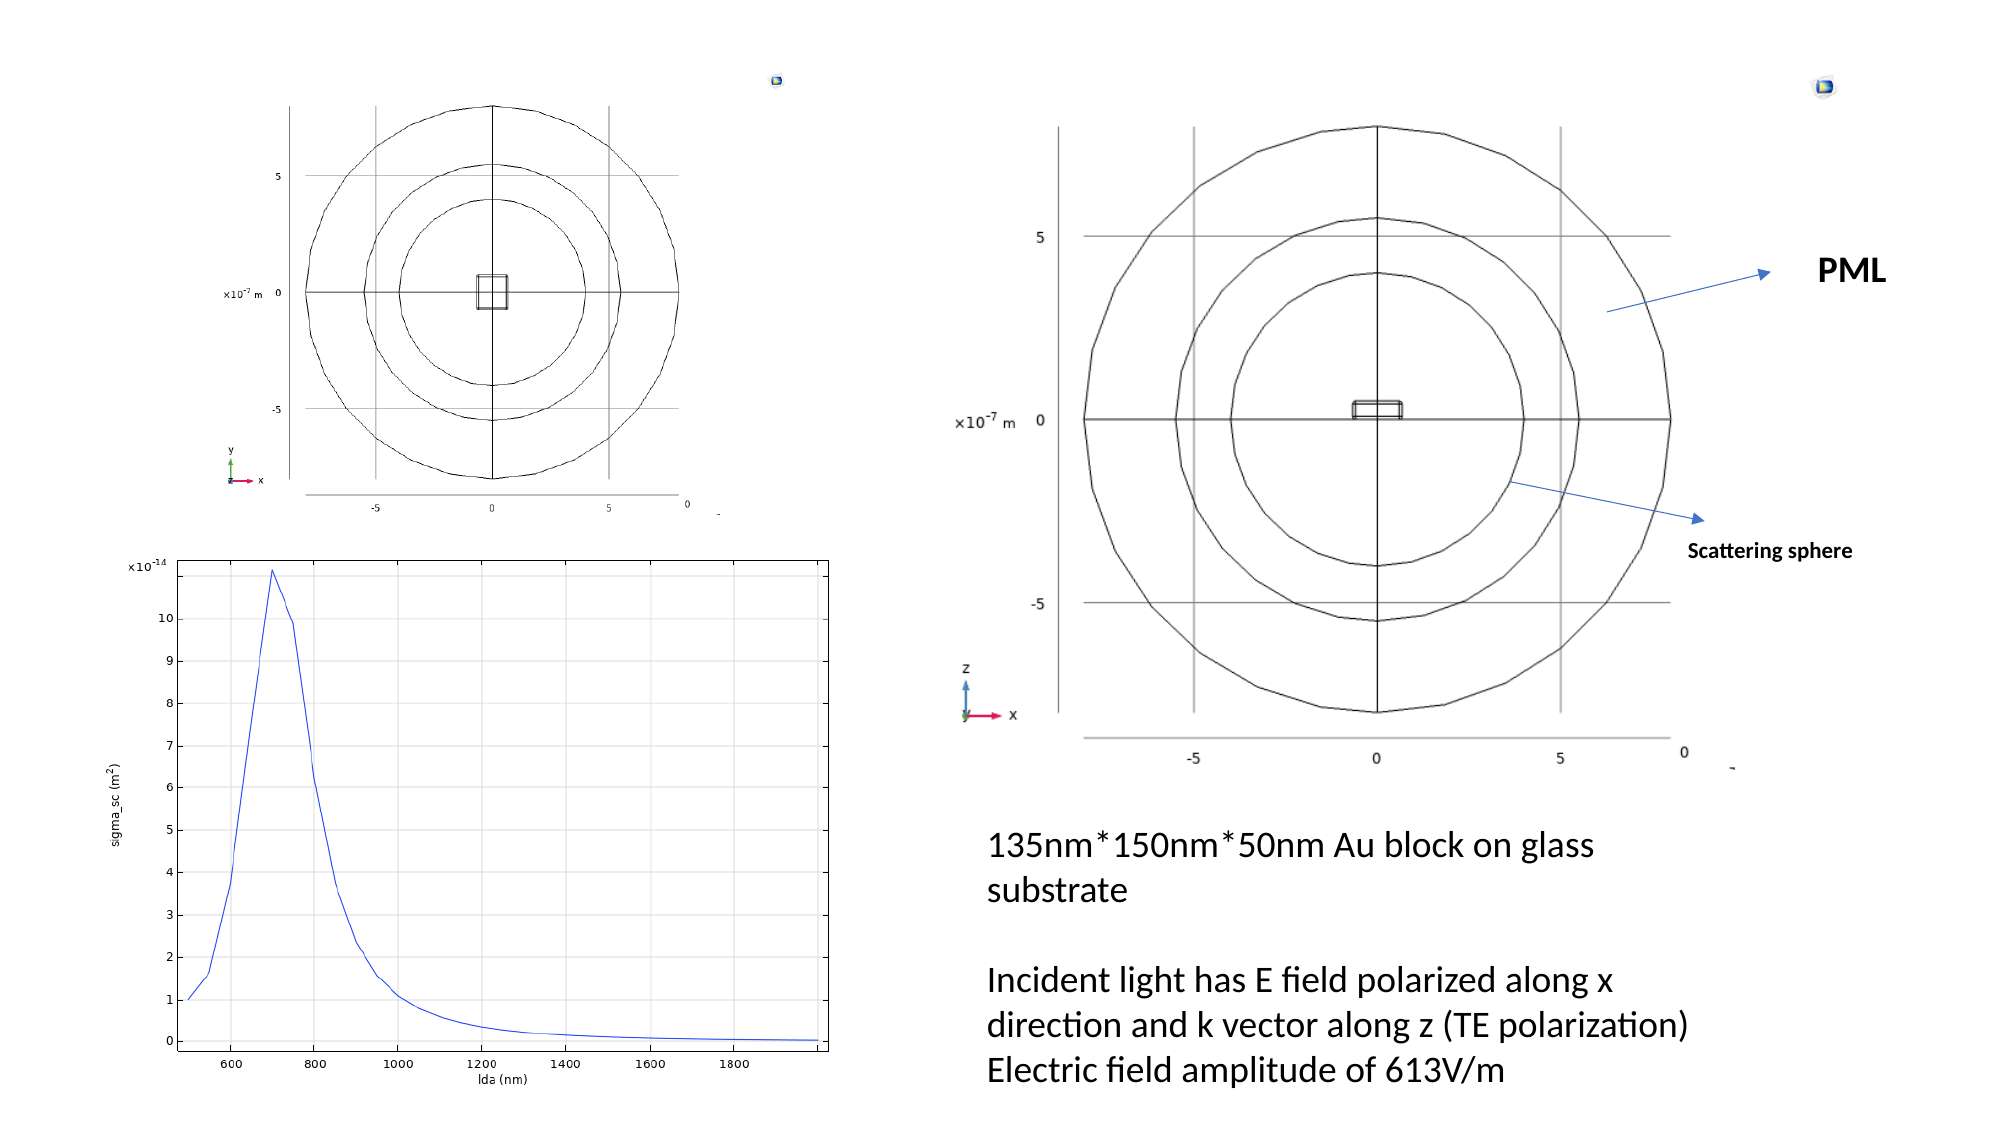

PML
Scattering sphere
135nm*150nm*50nm Au block on glass substrate
Incident light has E field polarized along x direction and k vector along z (TE polarization)
Electric field amplitude of 613V/m